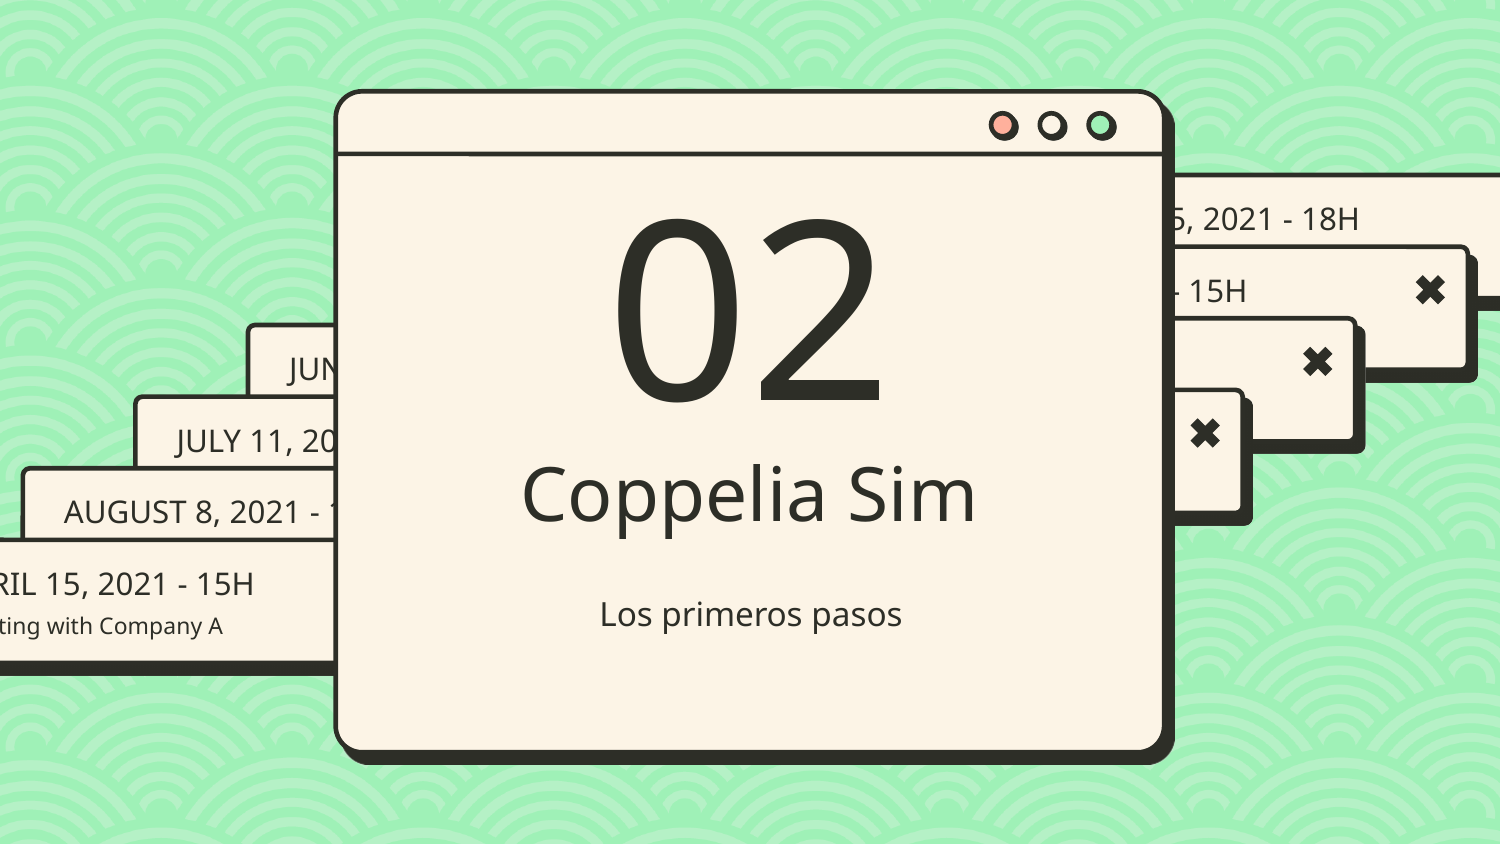

# 02
Coppelia Sim
Los primeros pasos